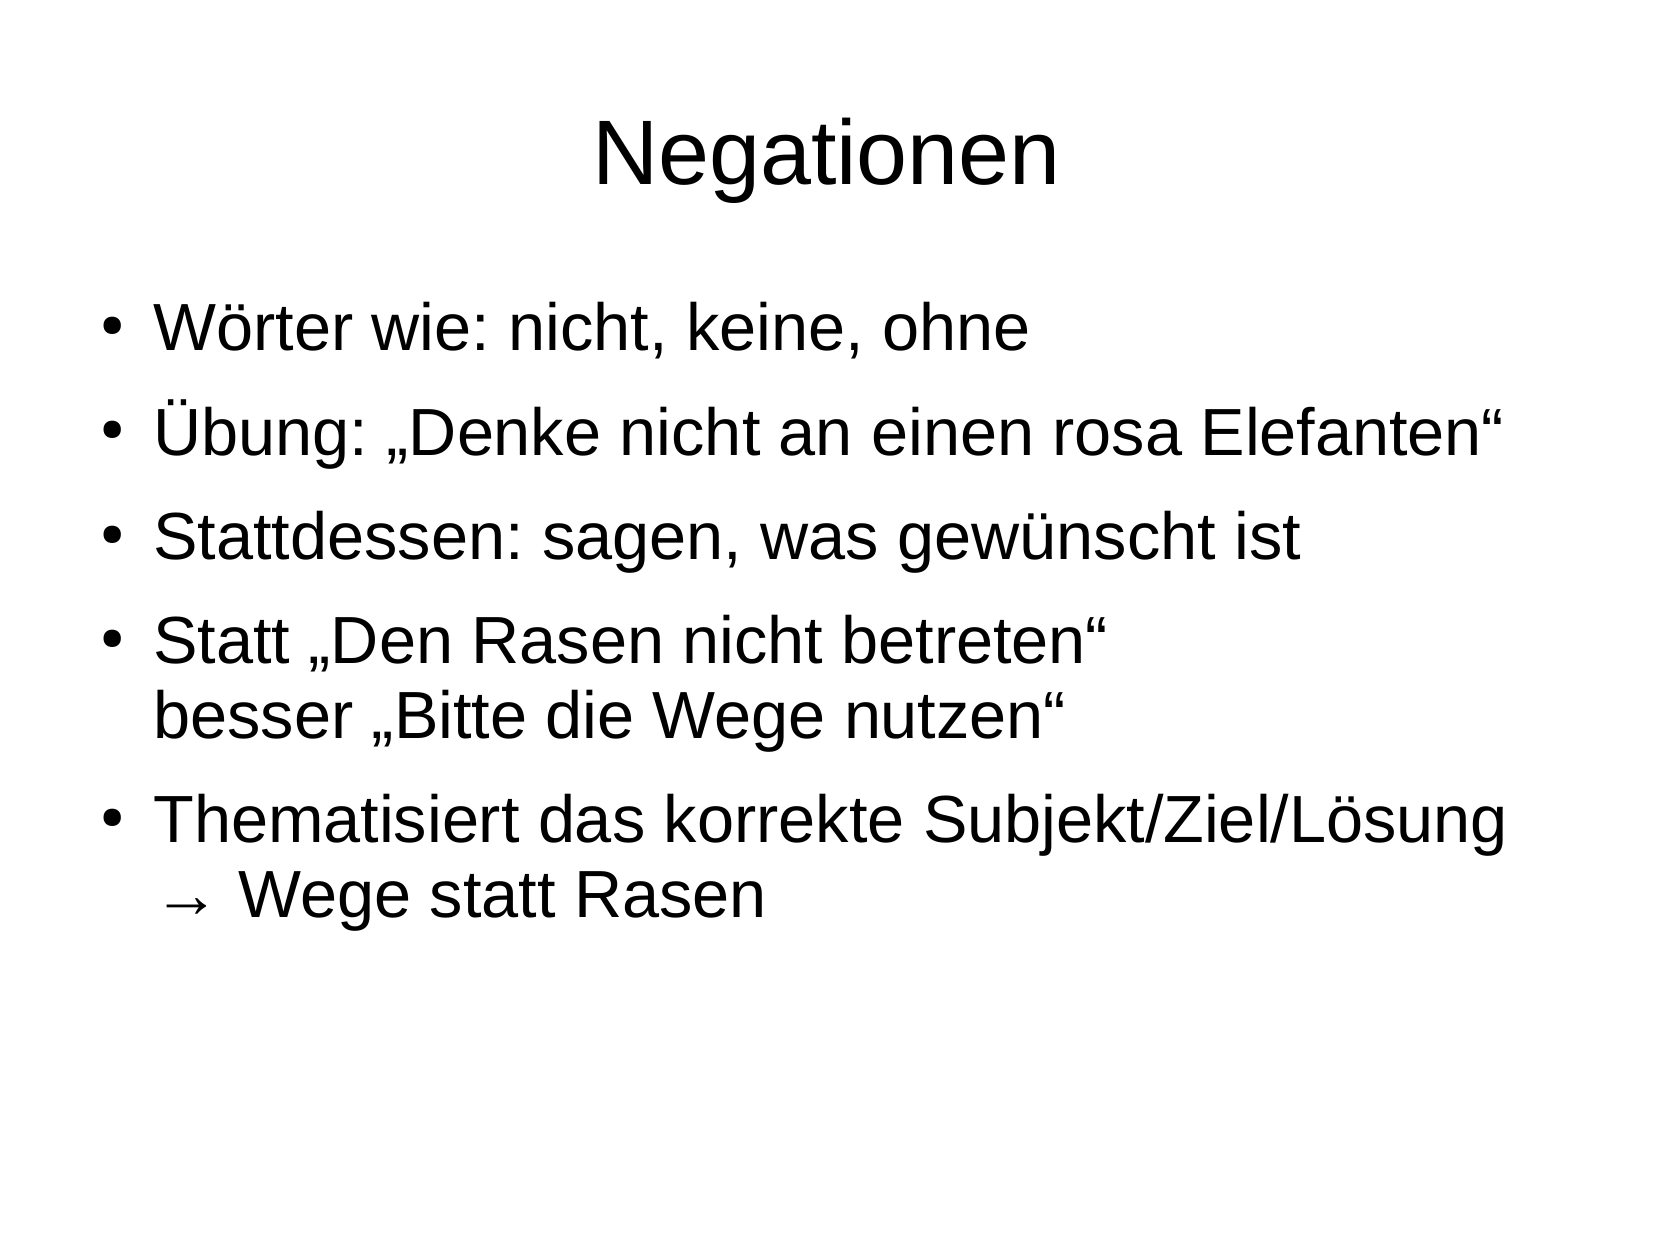

# Negationen
Wörter wie: nicht, keine, ohne
Übung: „Denke nicht an einen rosa Elefanten“
Stattdessen: sagen, was gewünscht ist
Statt „Den Rasen nicht betreten“
besser „Bitte die Wege nutzen“
Thematisiert das korrekte Subjekt/Ziel/Lösung
→ Wege statt Rasen